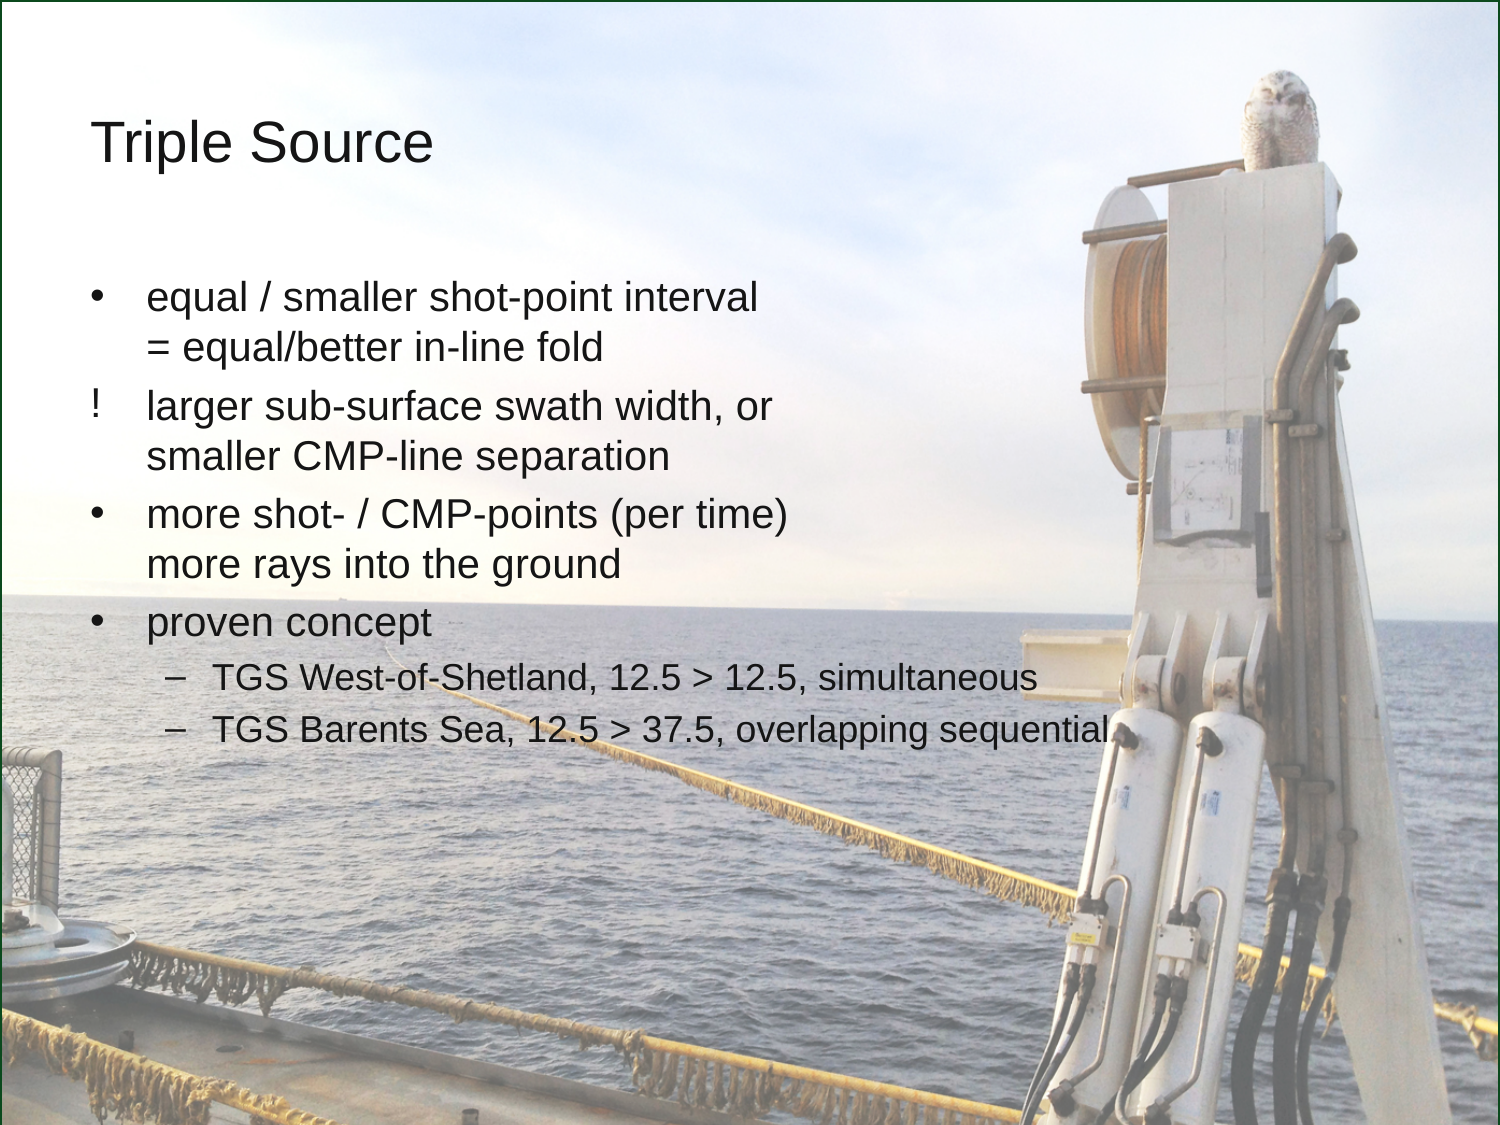

# Triple Source
equal / smaller shot-point interval
= equal/better in-line fold
larger sub-surface swath width, or
smaller CMP-line separation
more shot- / CMP-points (per time)
more rays into the ground
proven concept
TGS West-of-Shetland, 12.5 > 12.5, simultaneous
TGS Barents Sea, 12.5 > 37.5, overlapping sequential